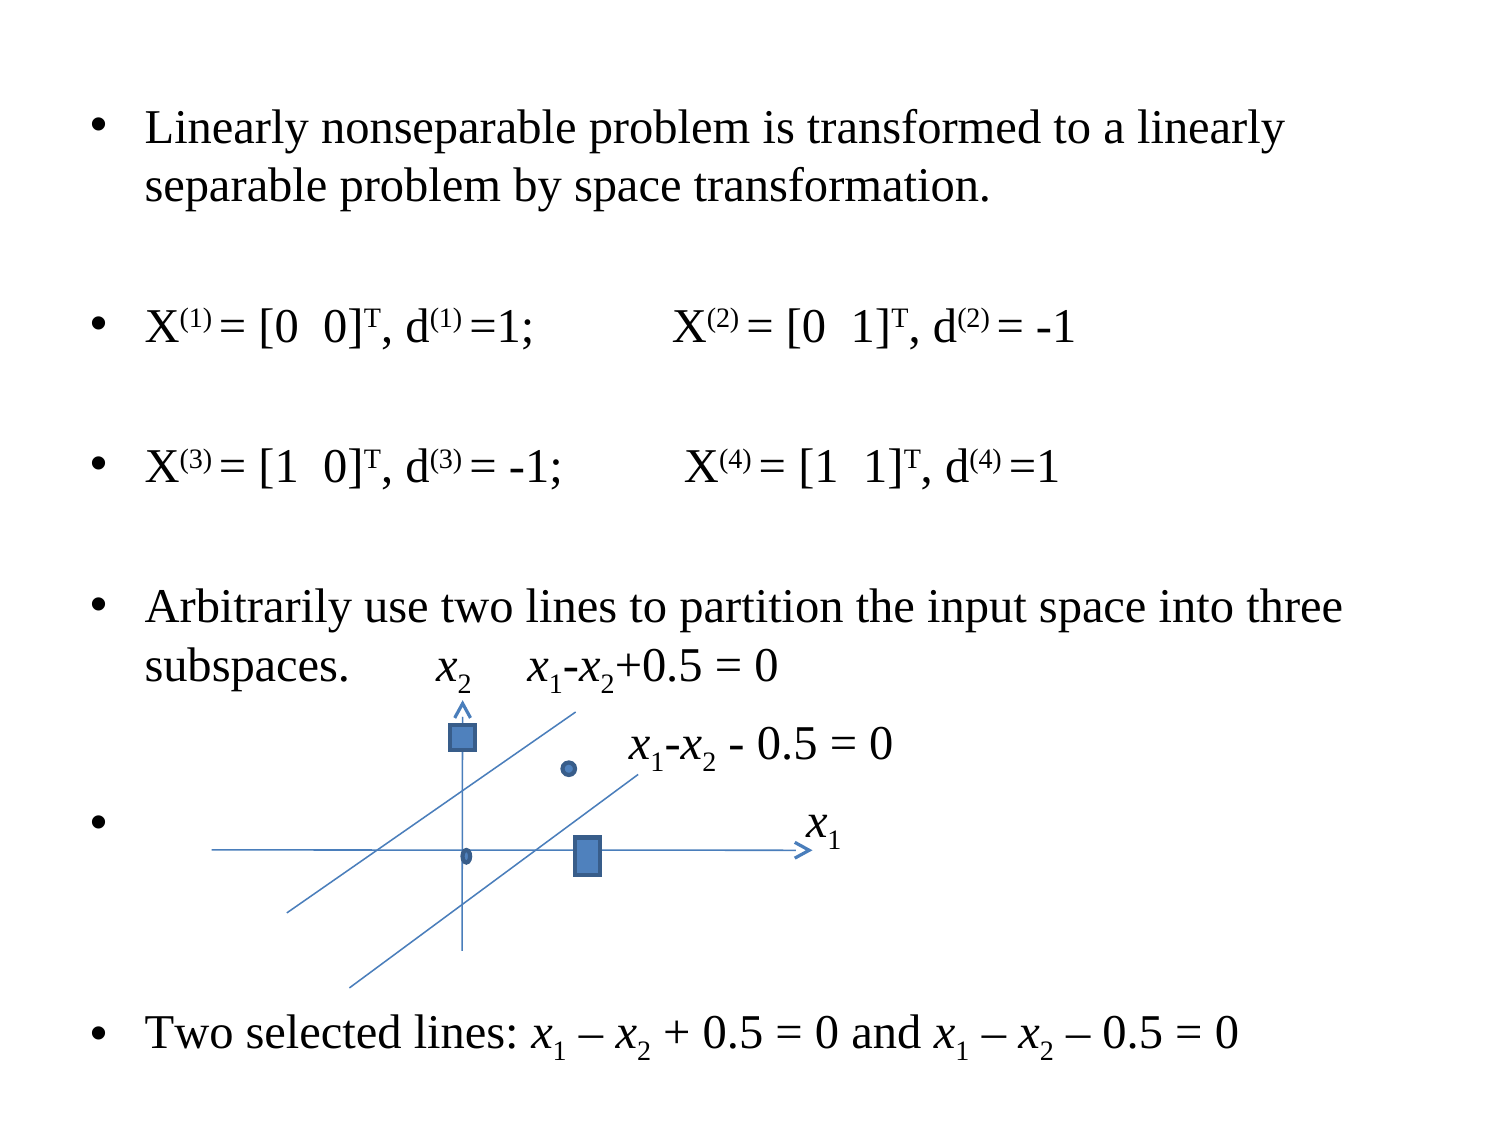

# Linearly nonseparable problem is transformed to a linearly separable problem by space transformation.
X(1) = [0 0]T, d(1) =1; 	X(2) = [0 1]T, d(2) = -1
X(3) = [1 0]T, d(3) = -1;	 X(4) = [1 1]T, d(4) =1
Arbitrarily use two lines to partition the input space into three subspaces. x2 x1-x2+0.5 = 0
 x1-x2 - 0.5 = 0
 x1
Two selected lines: x1 – x2 + 0.5 = 0 and x1 – x2 – 0.5 = 0